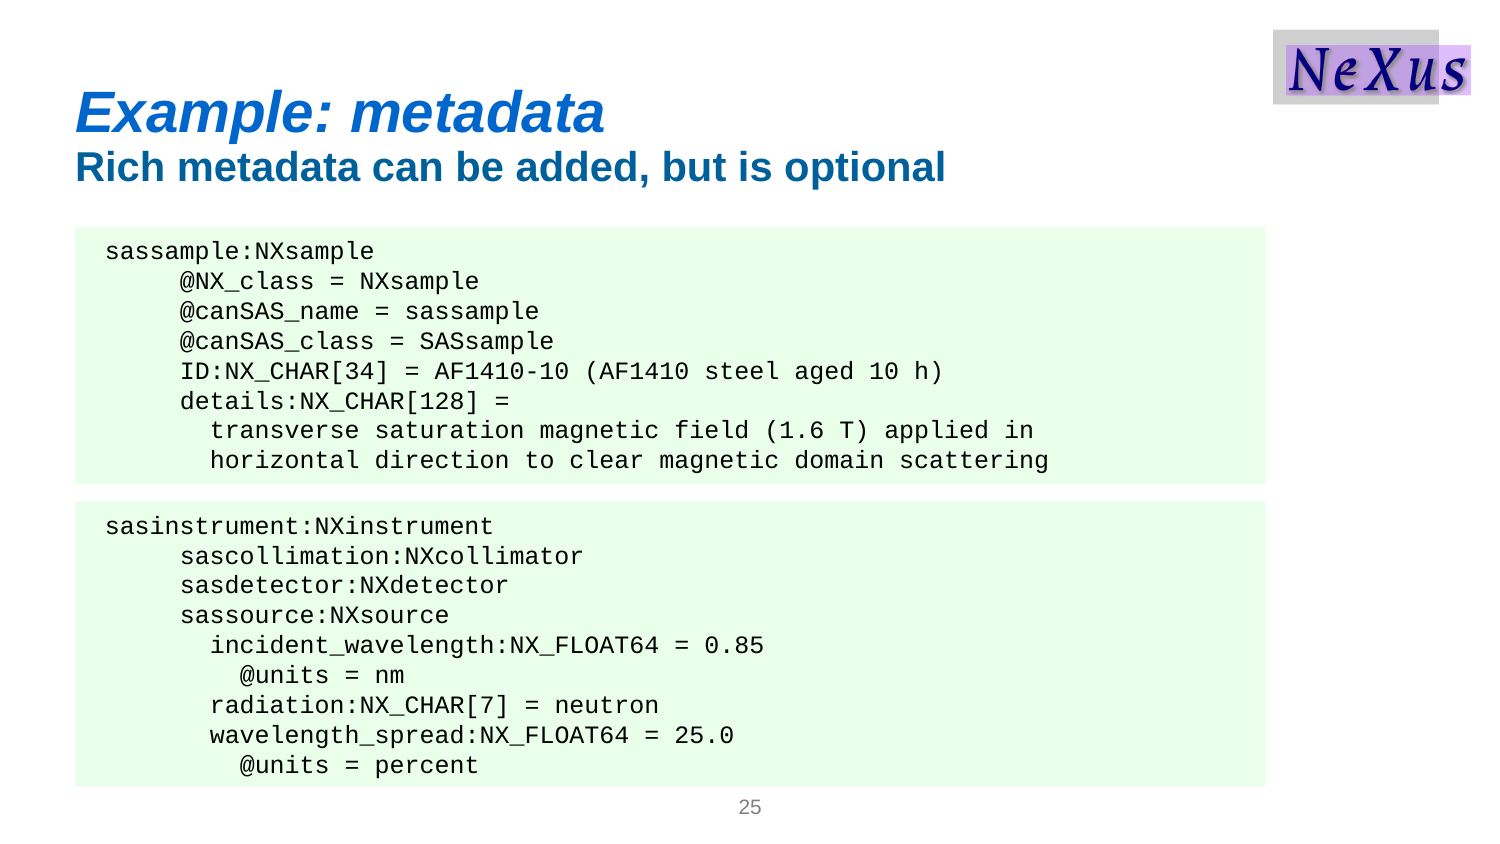

Example: metadata
Rich metadata can be added, but is optional
 sassample:NXsample
 @NX_class = NXsample
 @canSAS_name = sassample
 @canSAS_class = SASsample
 ID:NX_CHAR[34] = AF1410-10 (AF1410 steel aged 10 h)
 details:NX_CHAR[128] =
 transverse saturation magnetic field (1.6 T) applied in
 horizontal direction to clear magnetic domain scattering
 sasinstrument:NXinstrument
 sascollimation:NXcollimator
 sasdetector:NXdetector
 sassource:NXsource
 incident_wavelength:NX_FLOAT64 = 0.85
 @units = nm
 radiation:NX_CHAR[7] = neutron
 wavelength_spread:NX_FLOAT64 = 25.0
 @units = percent